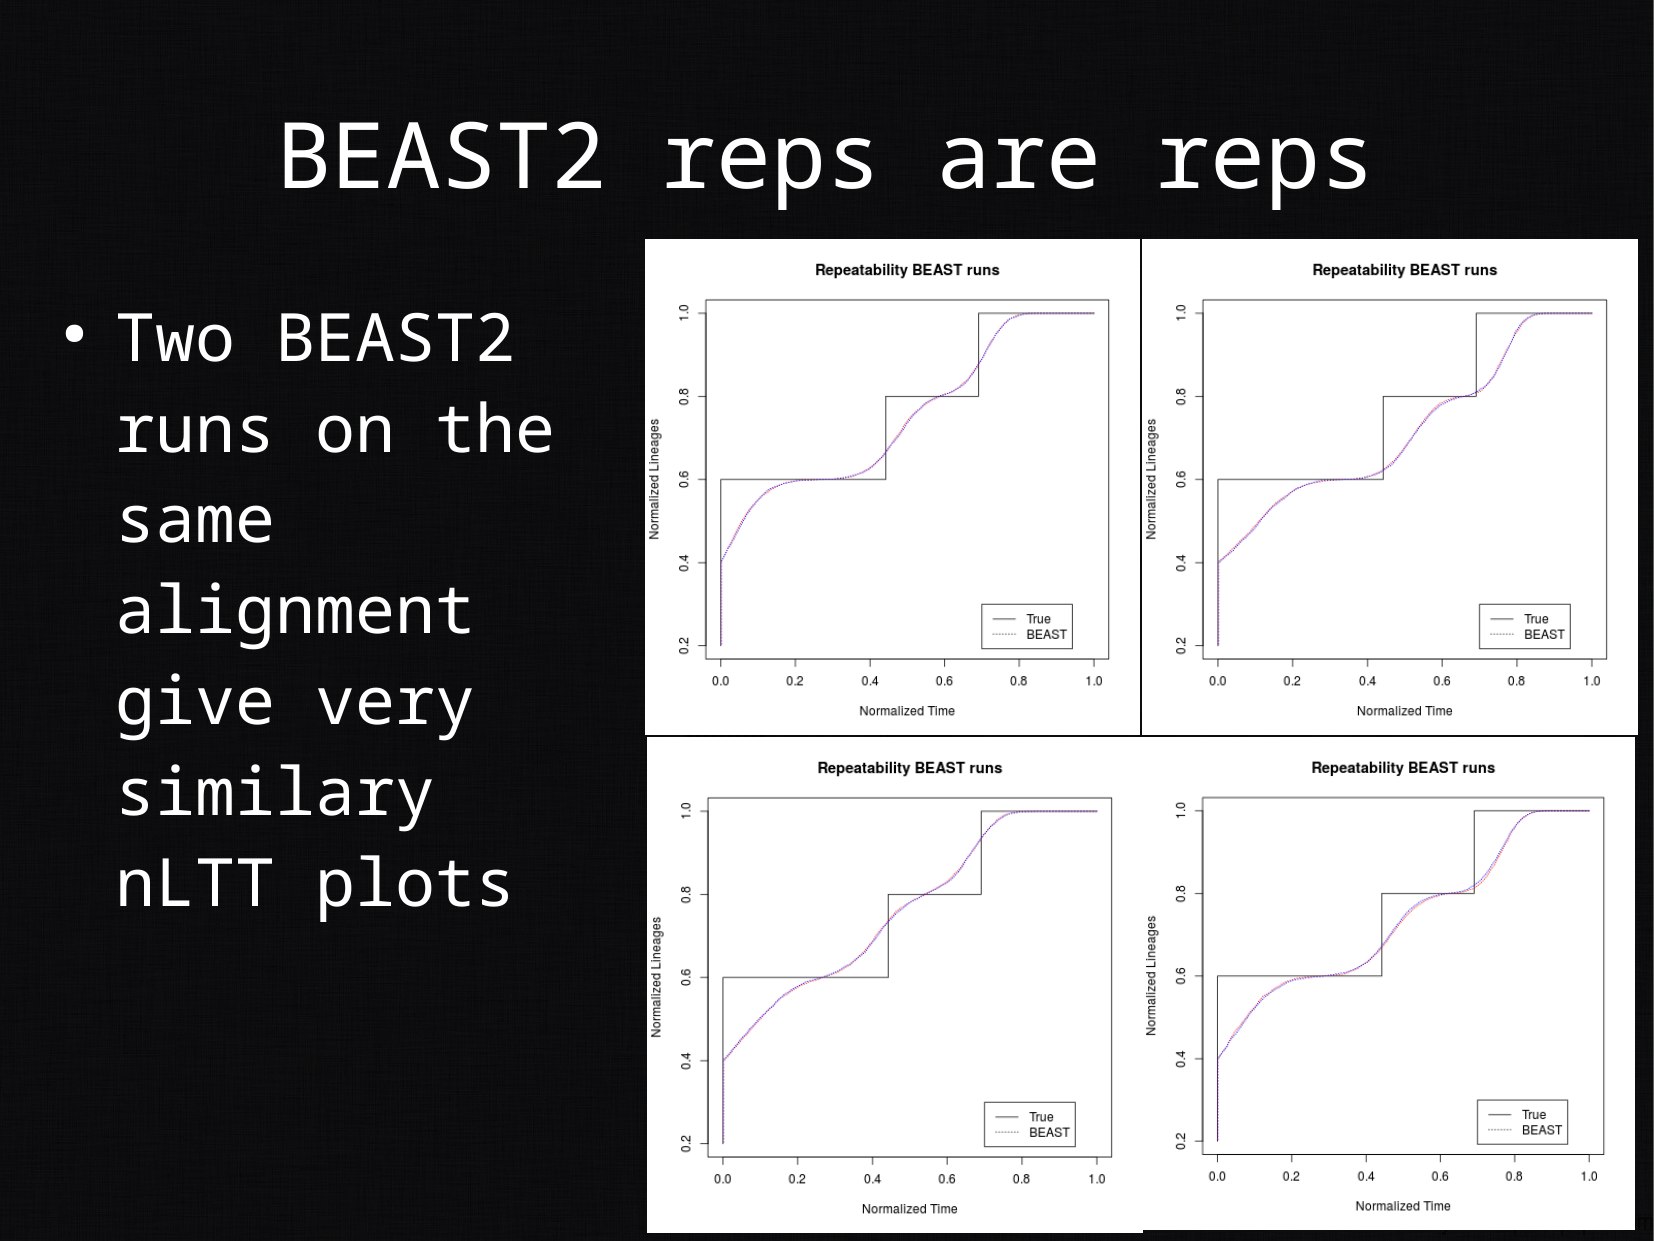

# BEAST2 reps are reps
Two BEAST2 runs on the same alignment give very similary nLTT plots